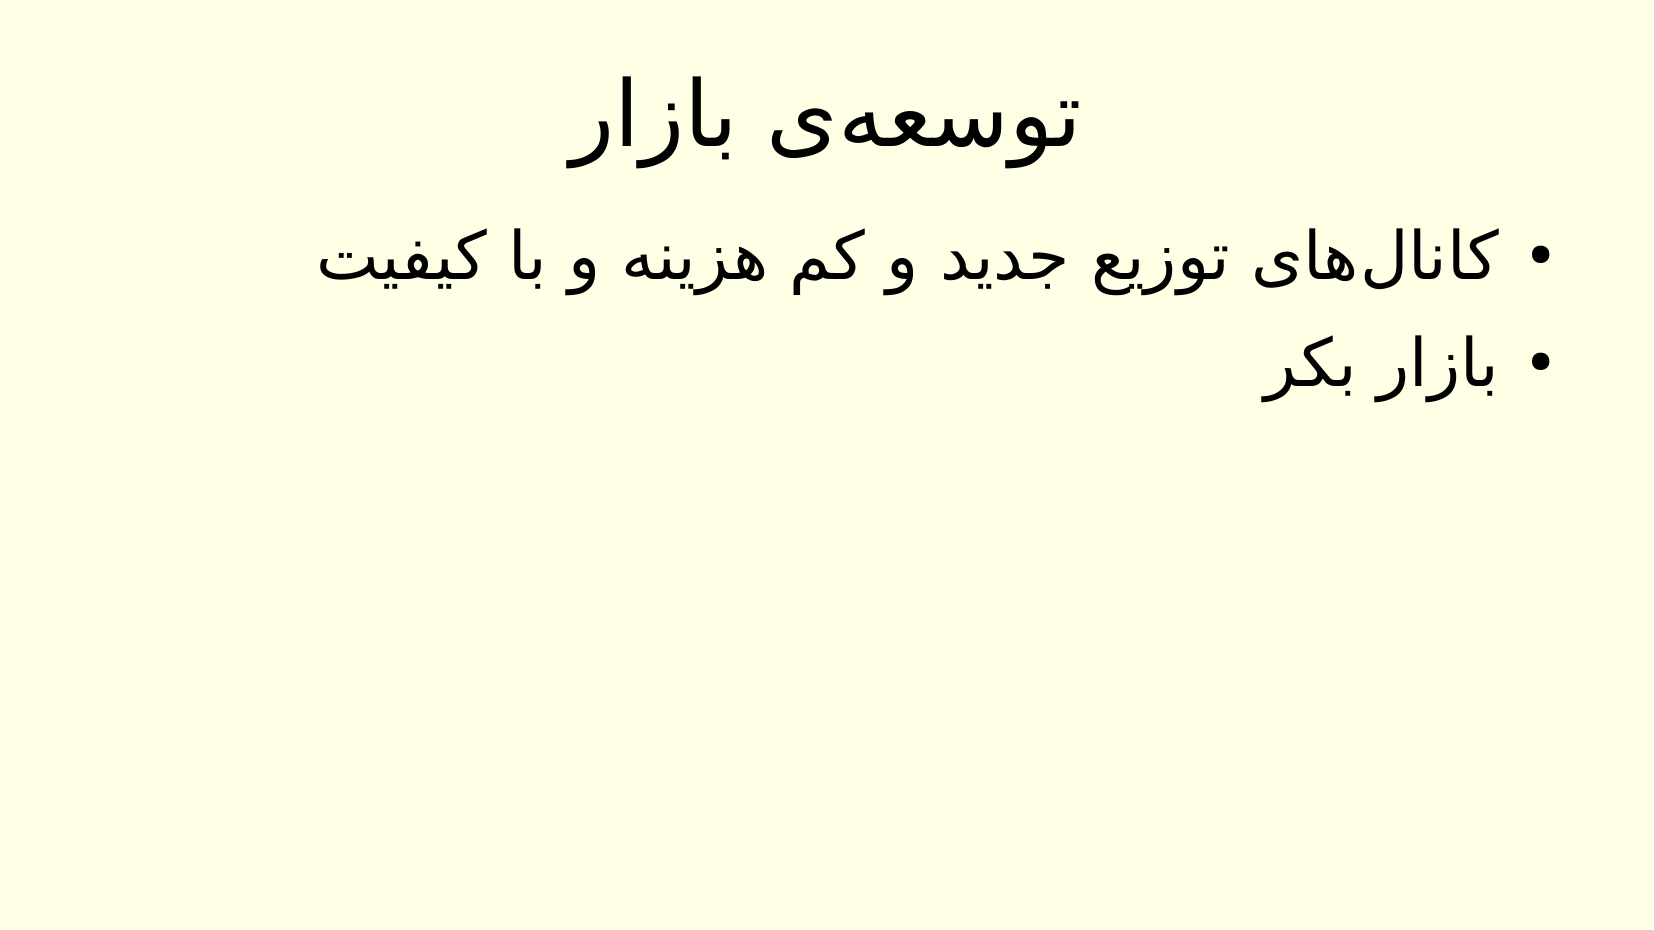

# توسعه‌ی بازار
کانال‌های توزیع جدید و کم هزینه و با کیفیت
بازار بکر